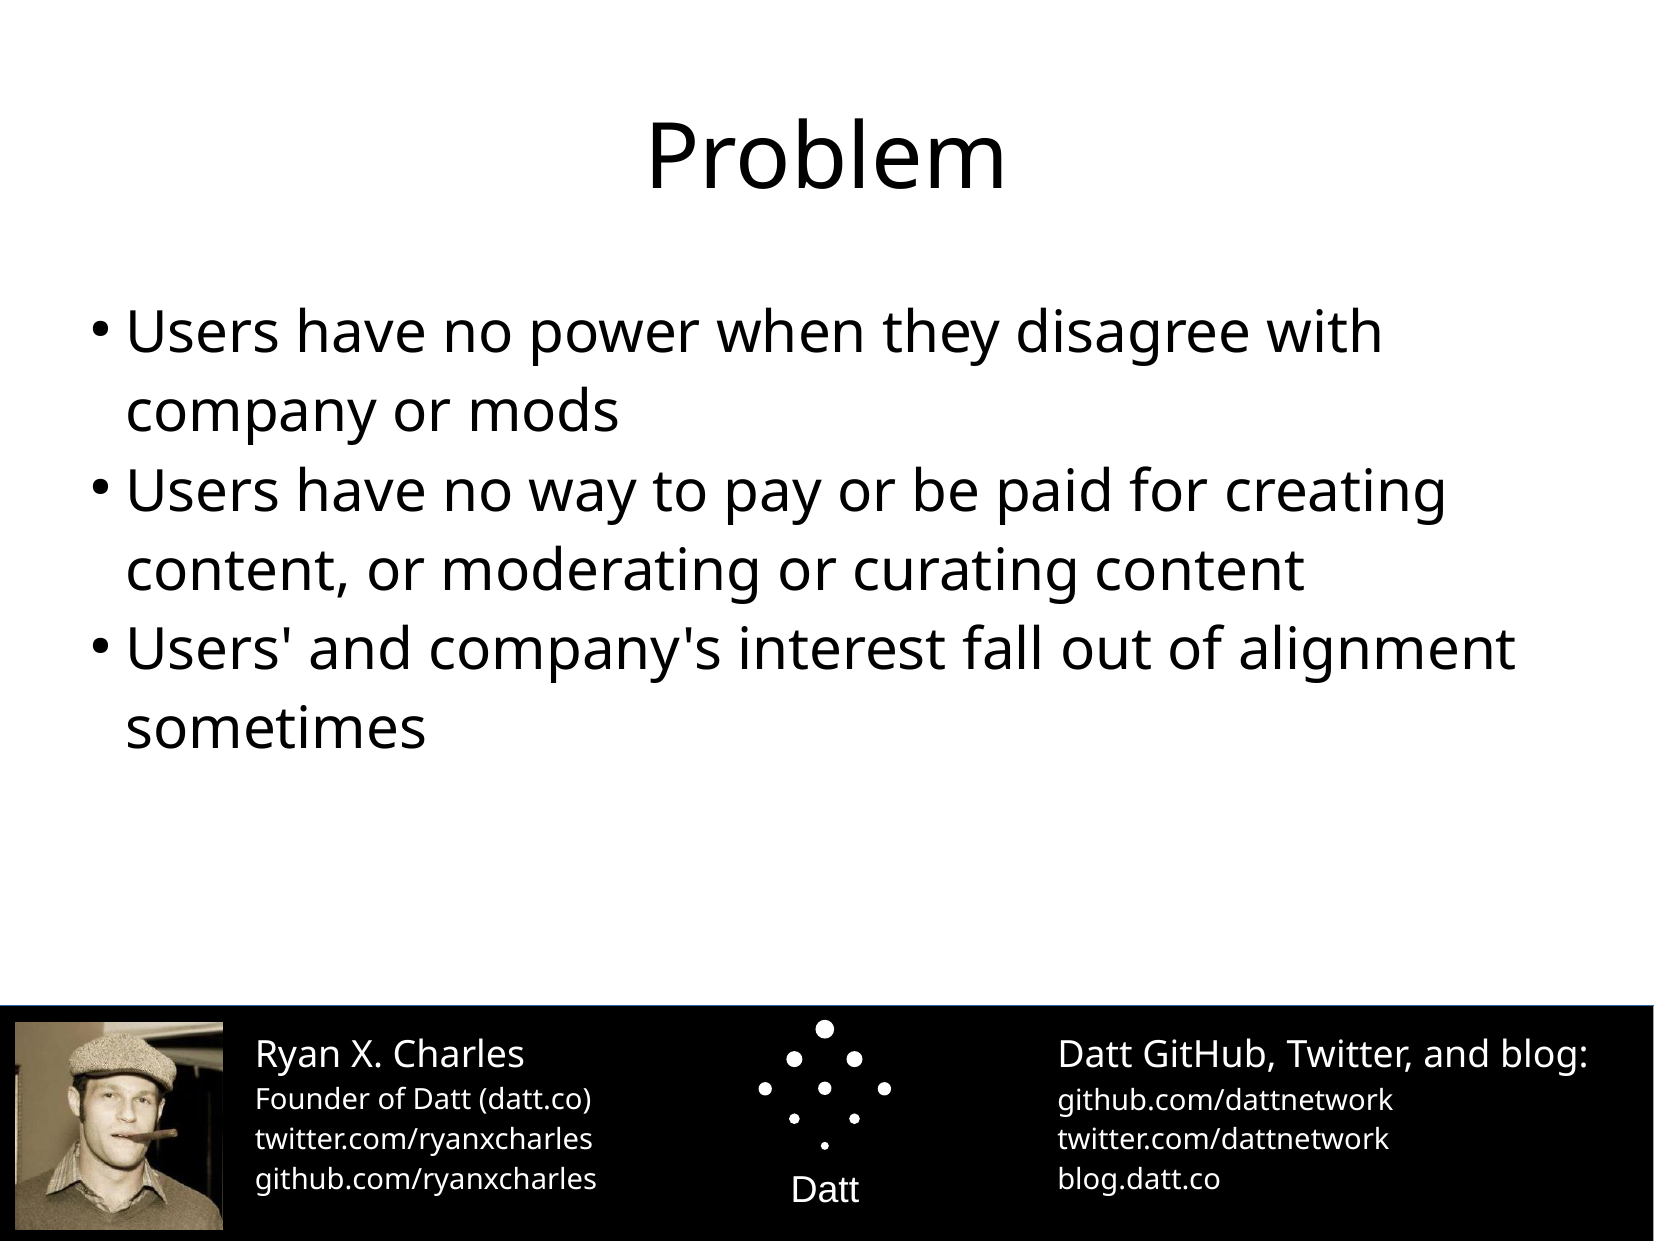

Problem
# Users have no power when they disagree with company or mods
Users have no way to pay or be paid for creating content, or moderating or curating content
Users' and company's interest fall out of alignment sometimes
Ryan X. Charles
Founder of Datt (datt.co)
twitter.com/ryanxcharles
github.com/ryanxcharles
Datt GitHub, Twitter, and blog:
github.com/dattnetwork
twitter.com/dattnetwork
blog.datt.co
Datt